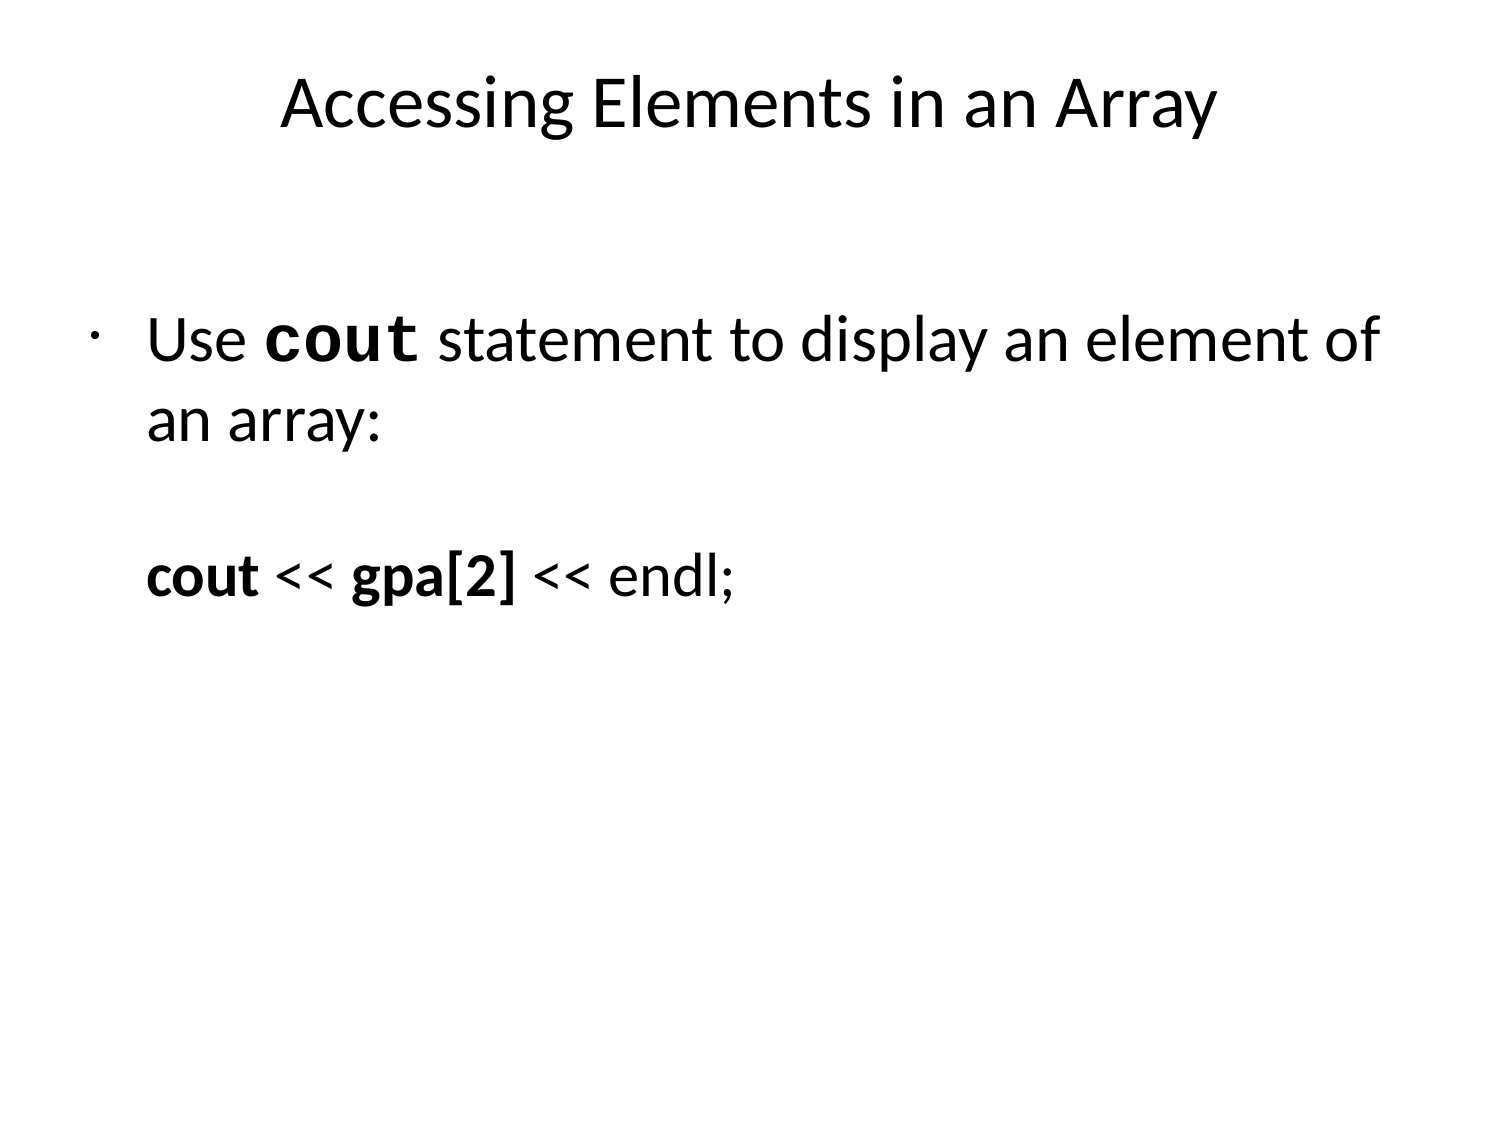

# Accessing Elements in an Array
Use cout statement to display an element of an array:
	cout << gpa[2] << endl;